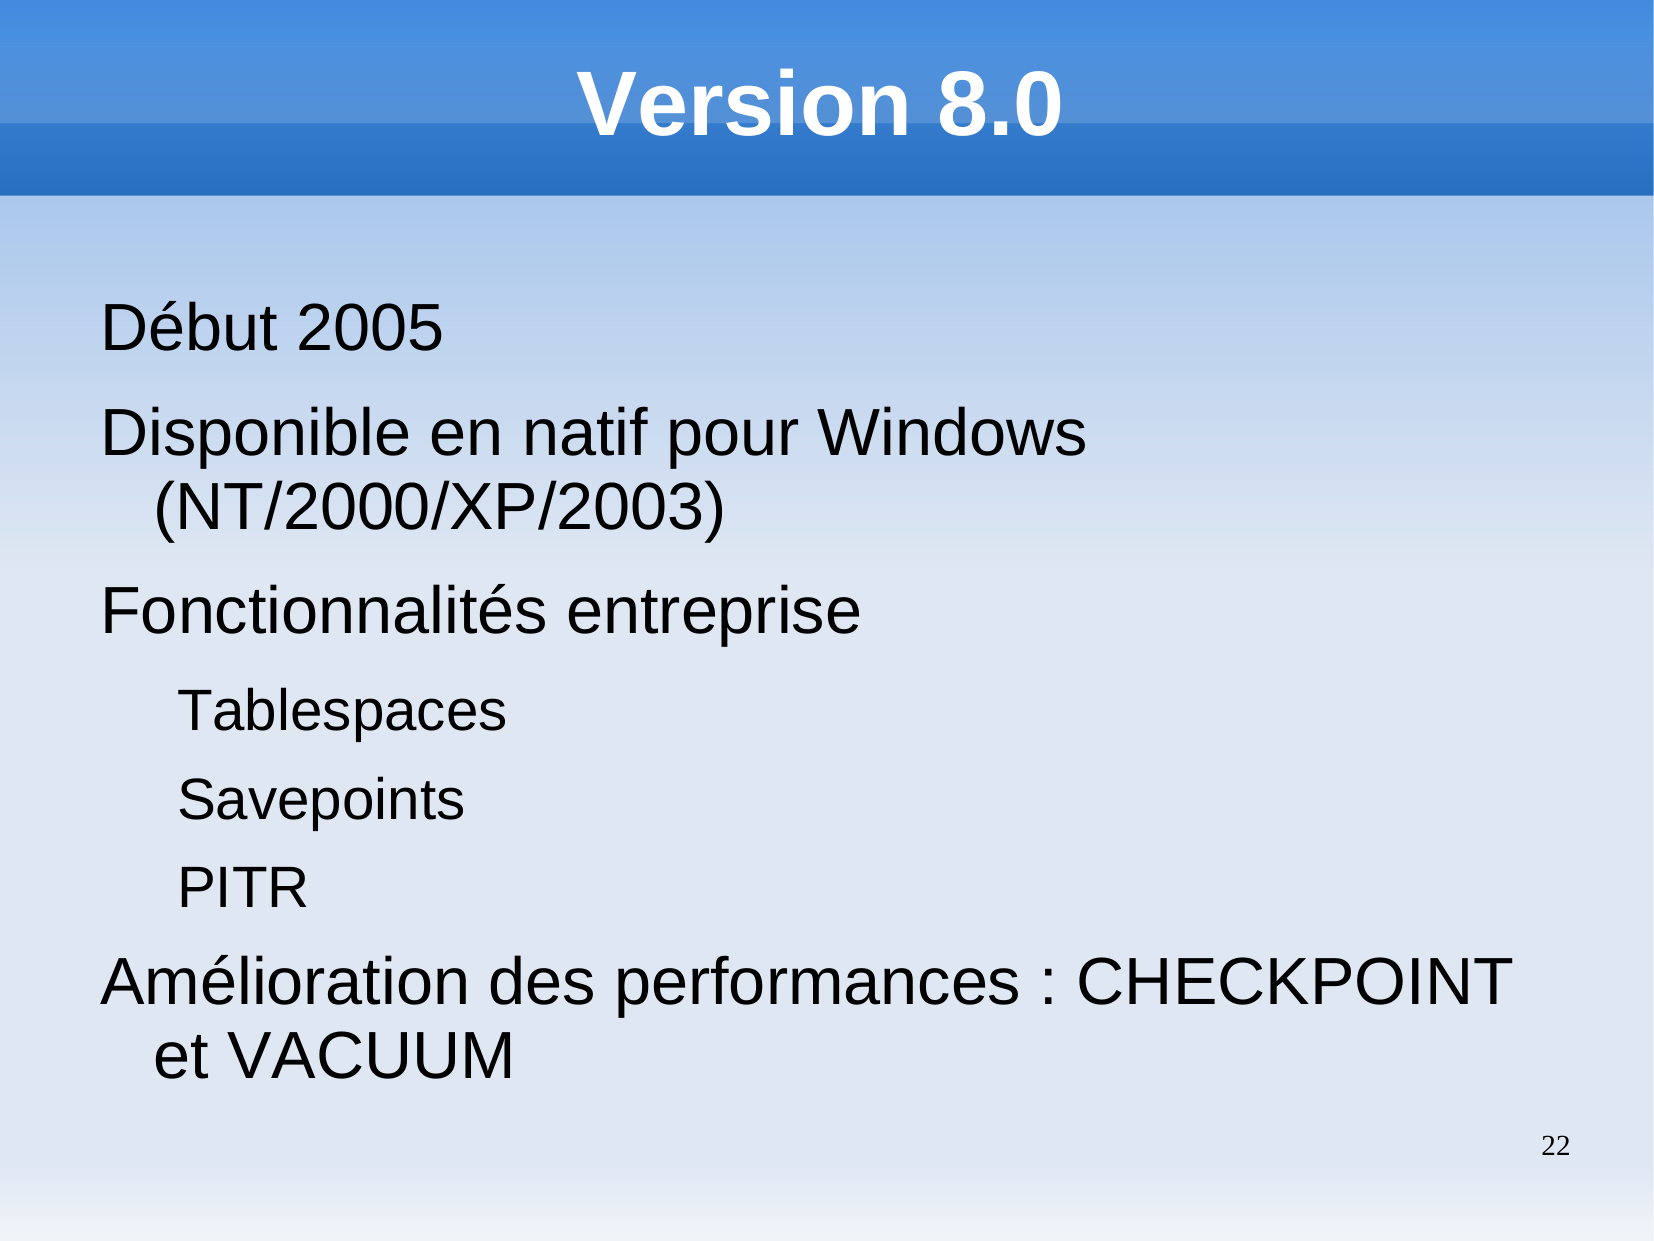

# Version 8.0
Début 2005
Disponible en natif pour Windows (NT/2000/XP/2003)
Fonctionnalités entreprise
Tablespaces
Savepoints
PITR
Amélioration des performances : CHECKPOINT et VACUUM
22